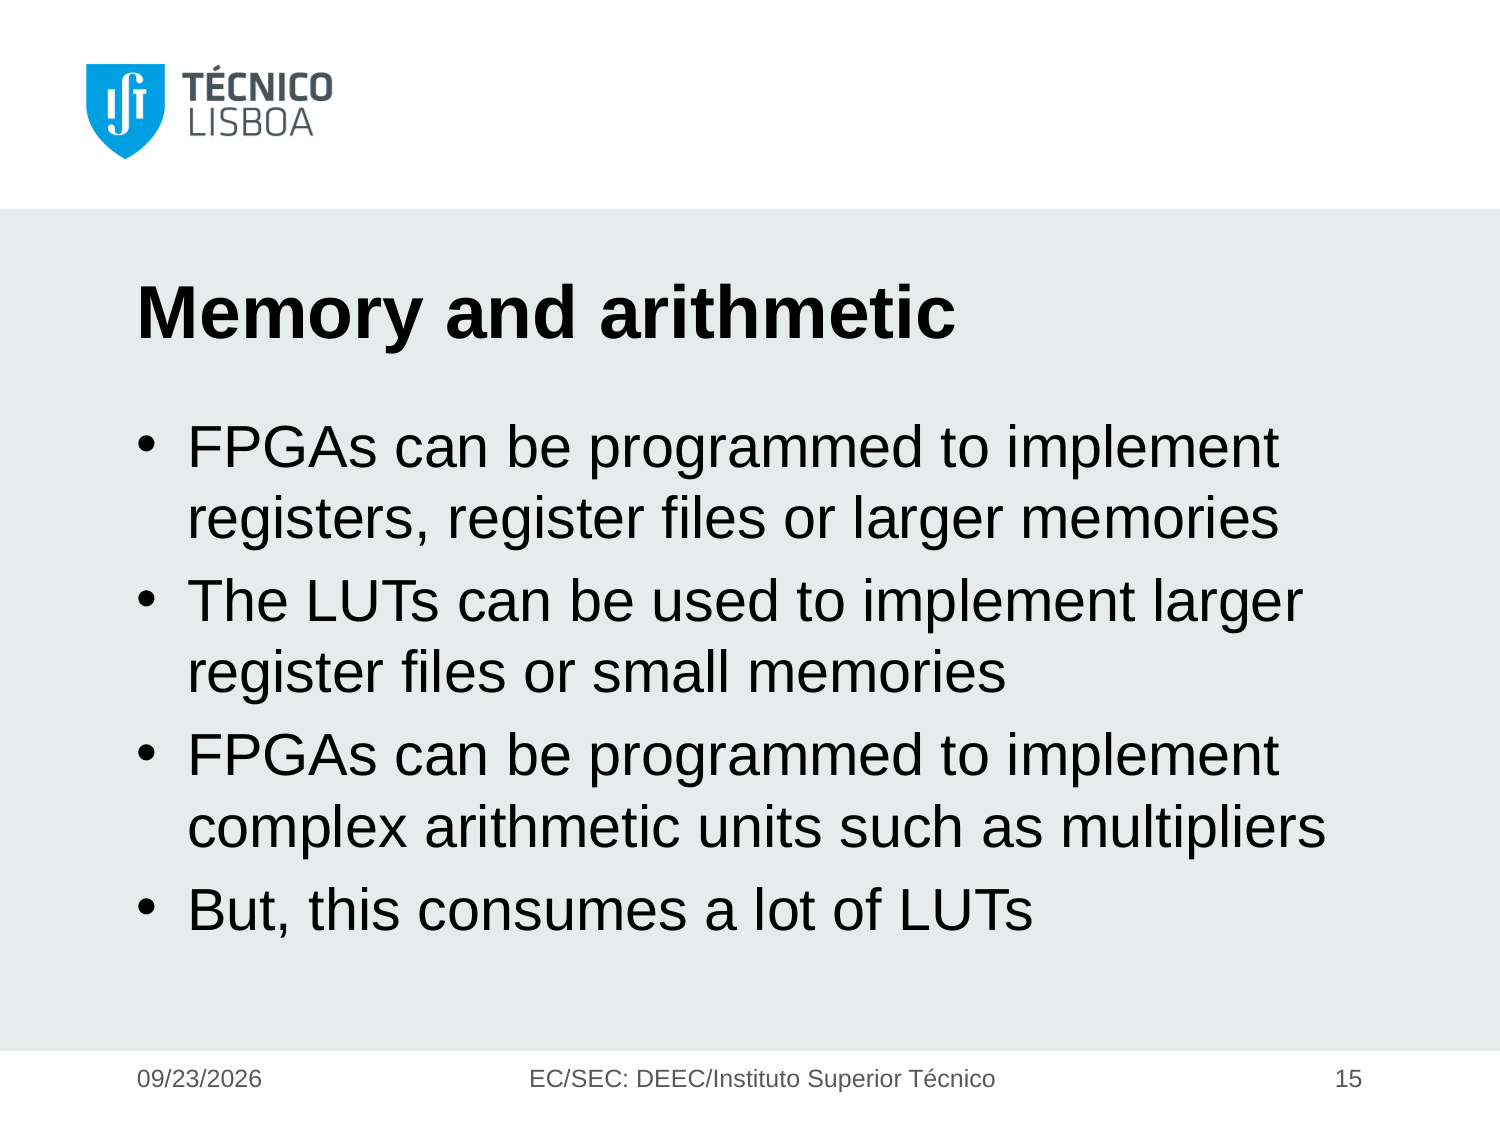

# Memory and arithmetic
FPGAs can be programmed to implement registers, register files or larger memories
The LUTs can be used to implement larger register files or small memories
FPGAs can be programmed to implement complex arithmetic units such as multipliers
But, this consumes a lot of LUTs
EC/SEC: DEEC/Instituto Superior Técnico